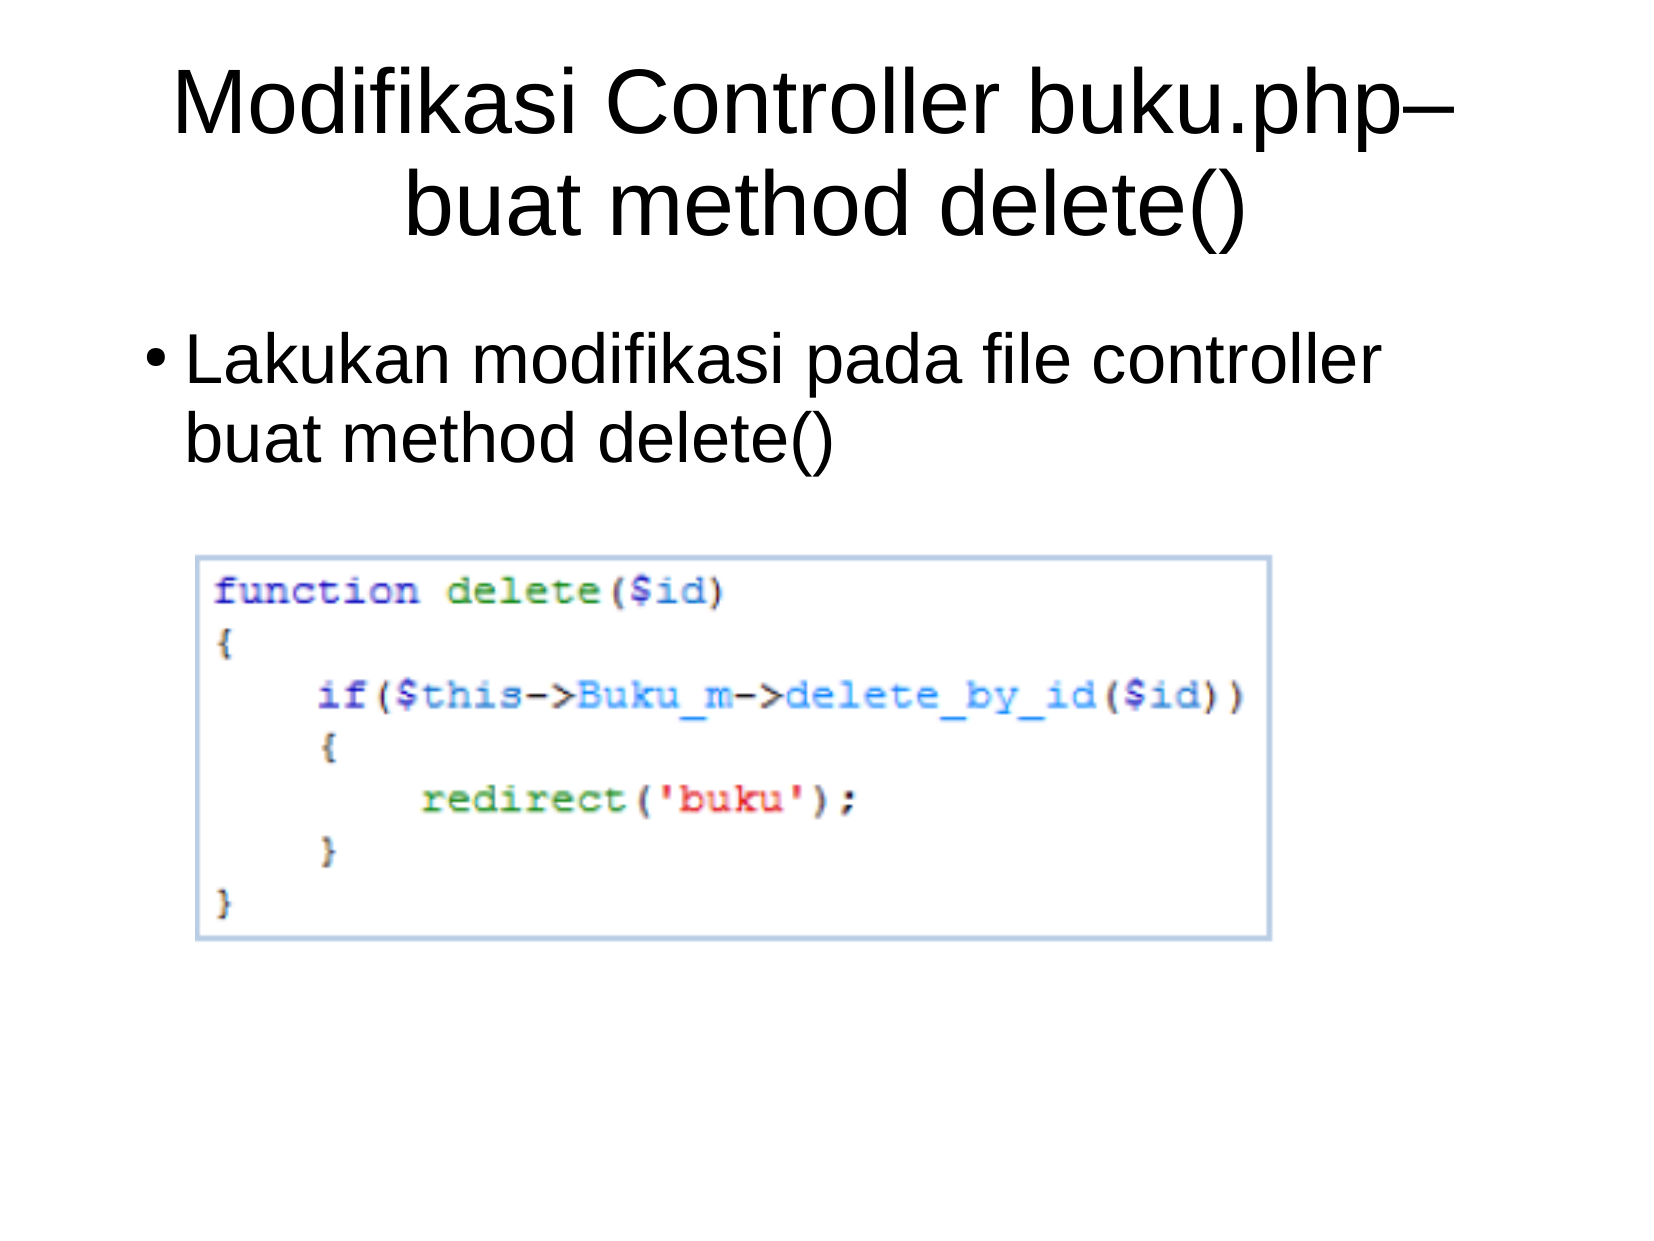

# Modifikasi Controller buku.php– buat method delete()
Lakukan modifikasi pada file controller buat method delete()